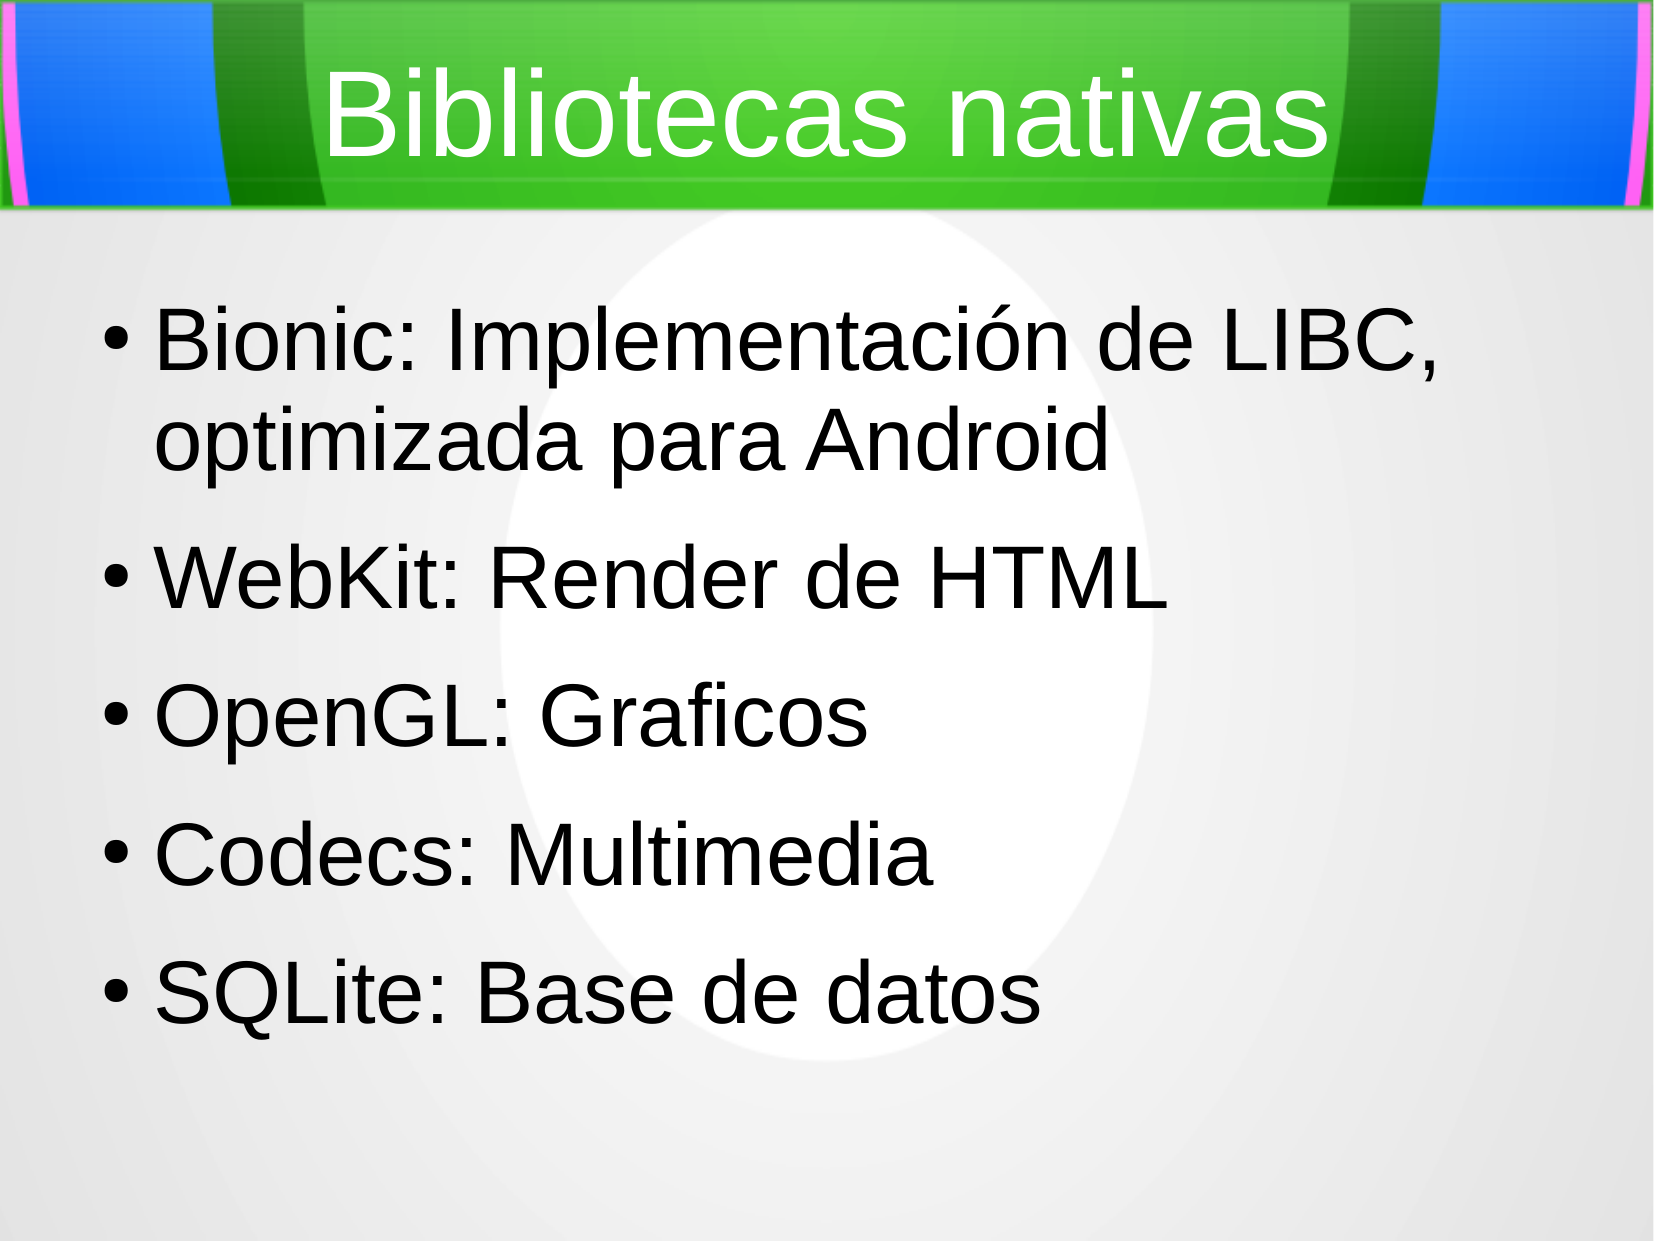

# Bibliotecas nativas
Bionic: Implementación de LIBC, optimizada para Android
WebKit: Render de HTML
OpenGL: Graficos
Codecs: Multimedia
SQLite: Base de datos